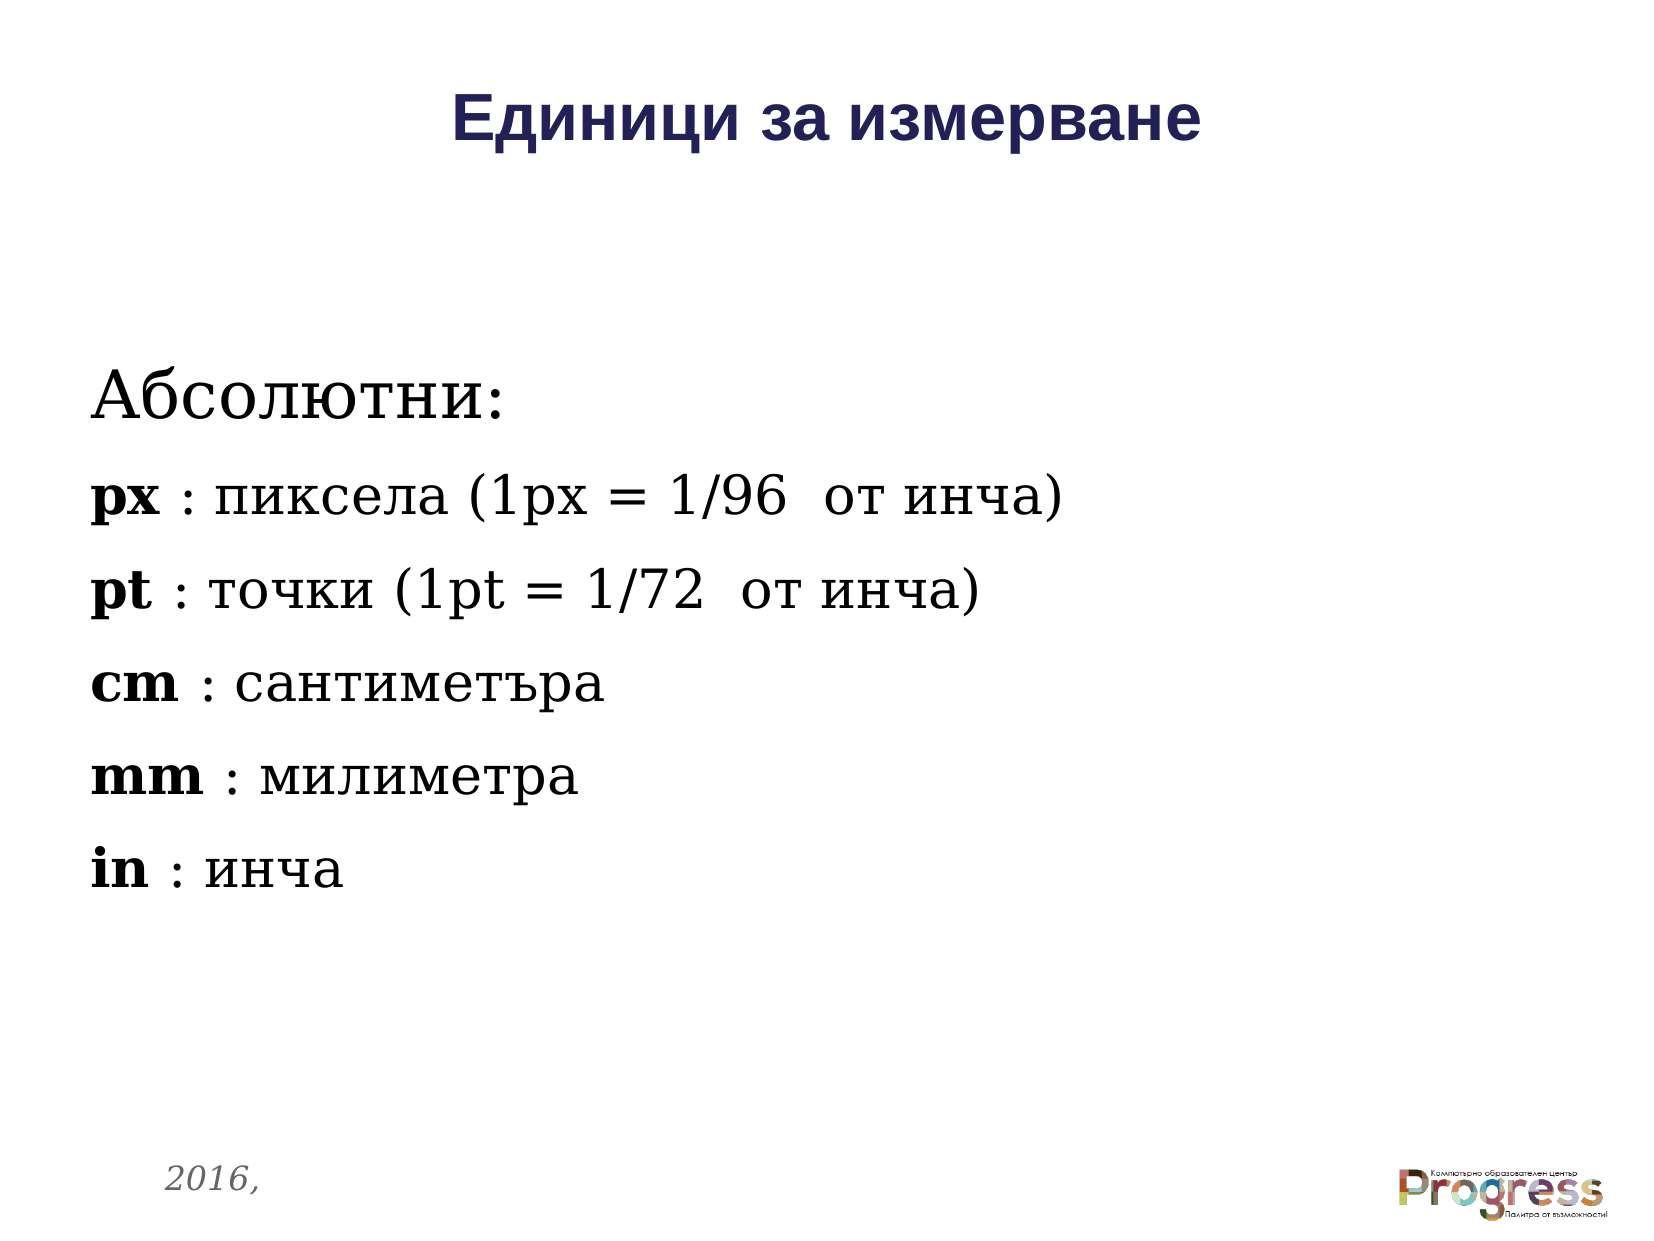

# Единици за измерване
Абсолютни:
px : пиксела (1px = 1/96 от инча)
pt : точки (1pt = 1/72 от инча)
cm : сантиметъра
mm : милиметра
in : инча
2016,